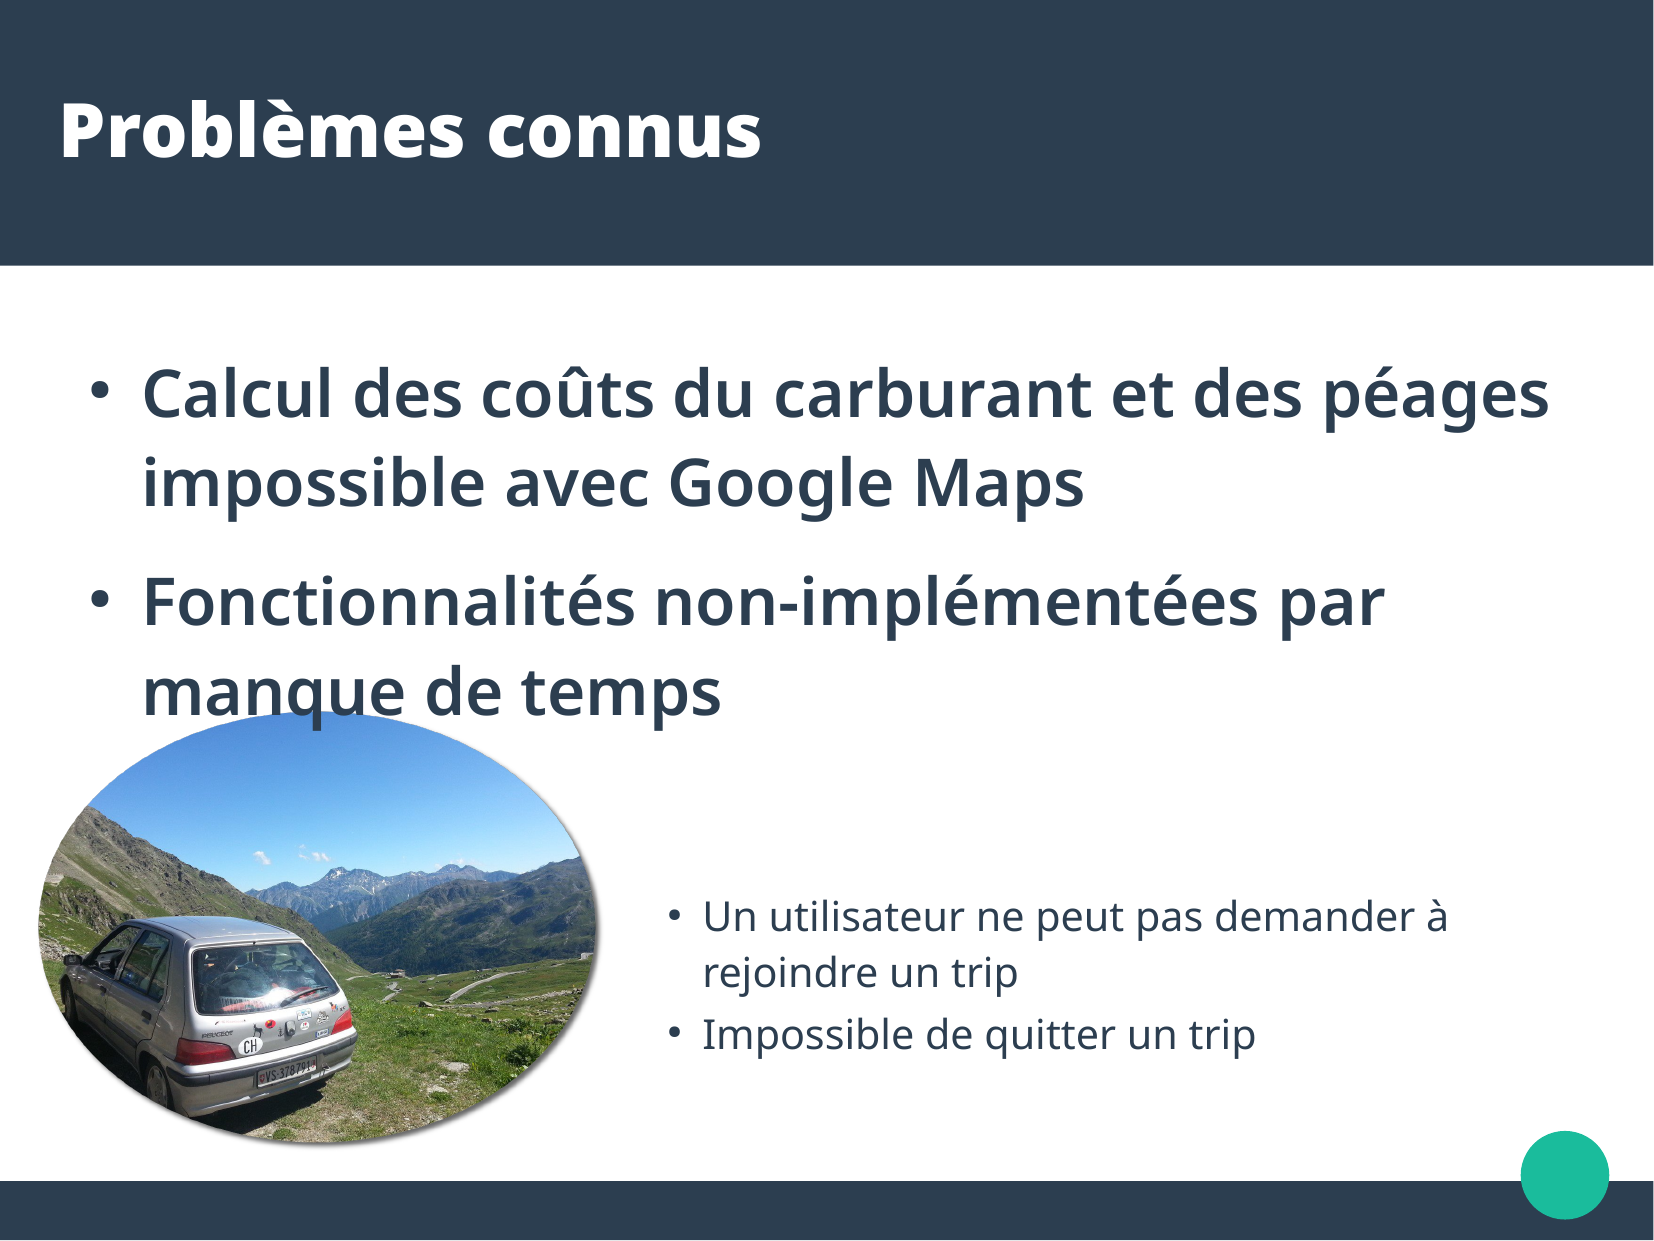

# Problèmes connus
Calcul des coûts du carburant et des péages impossible avec Google Maps
Fonctionnalités non-implémentées par manque de temps
Un utilisateur ne peut pas demander à rejoindre un trip
Impossible de quitter un trip